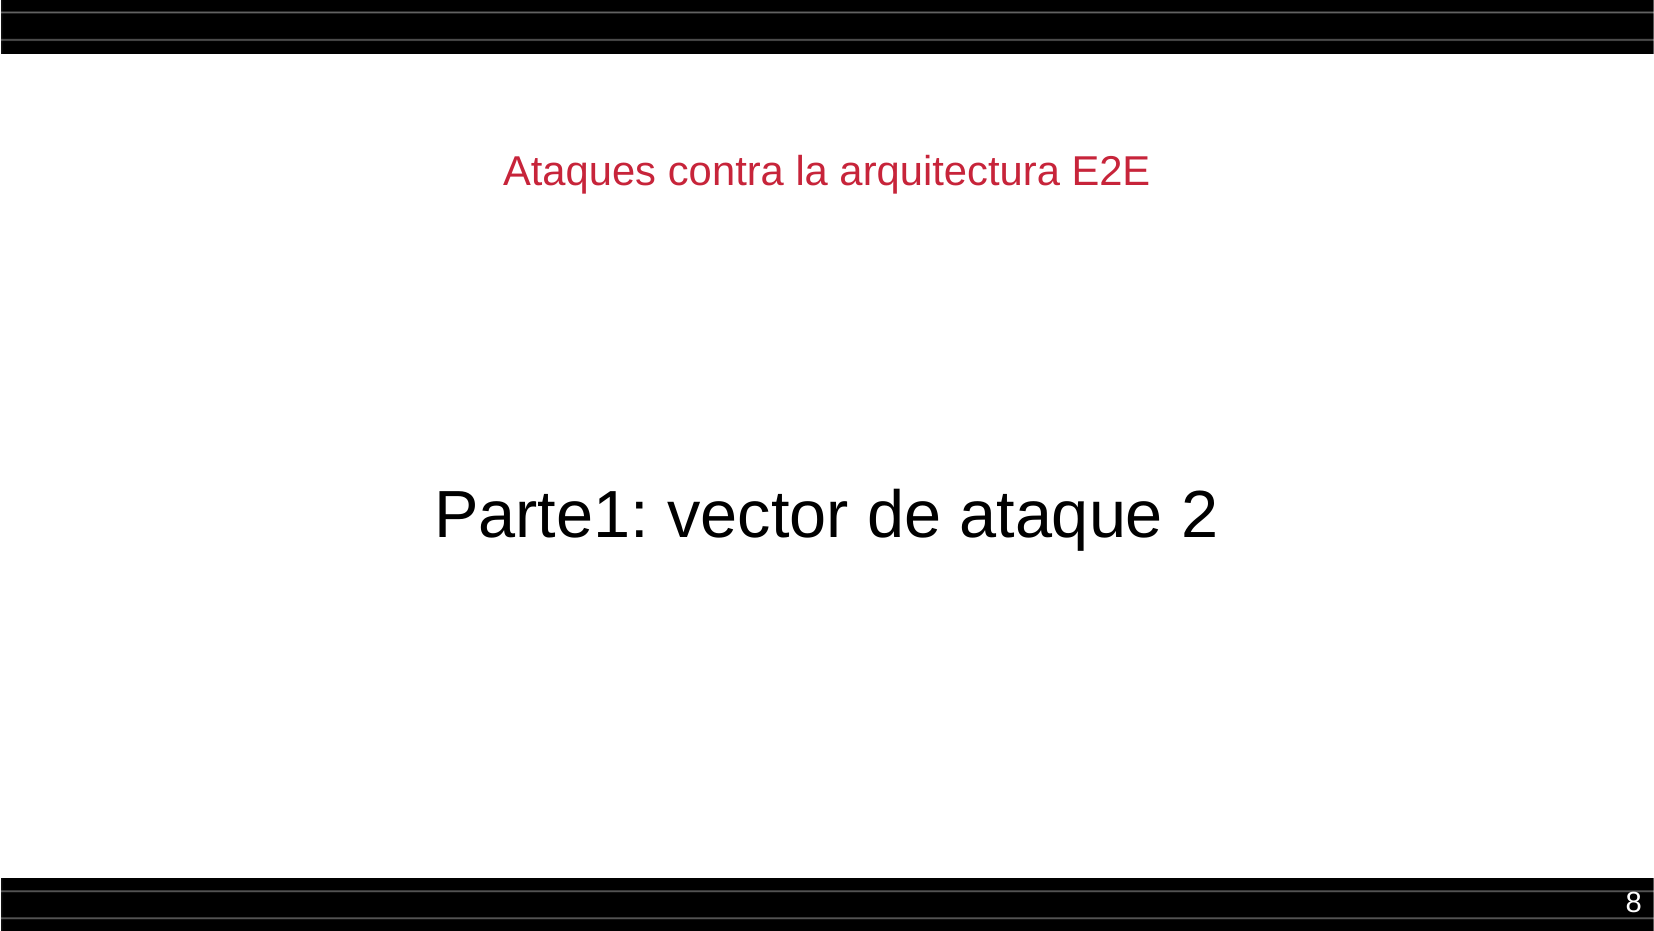

# Ataques contra la arquitectura E2E
Parte1: vector de ataque 2